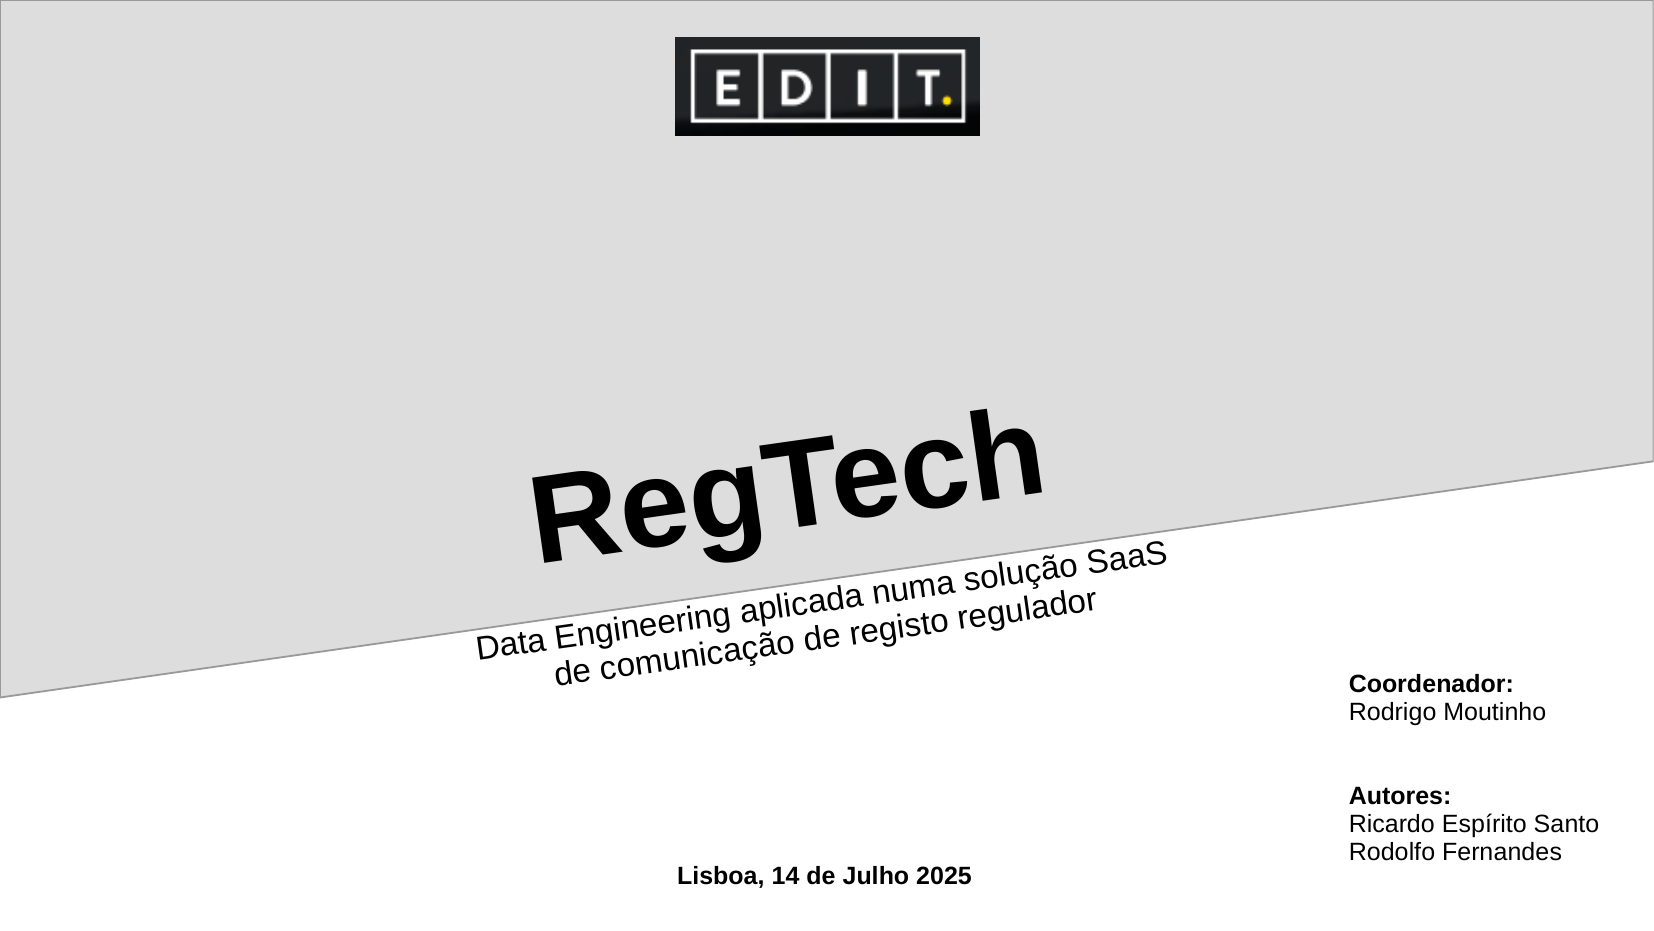

# RegTech
Data Engineering aplicada numa solução SaaS
de comunicação de registo regulador
Coordenador:
Rodrigo Moutinho
Autores:
Ricardo Espírito Santo
Rodolfo Fernandes
Lisboa, 14 de Julho 2025